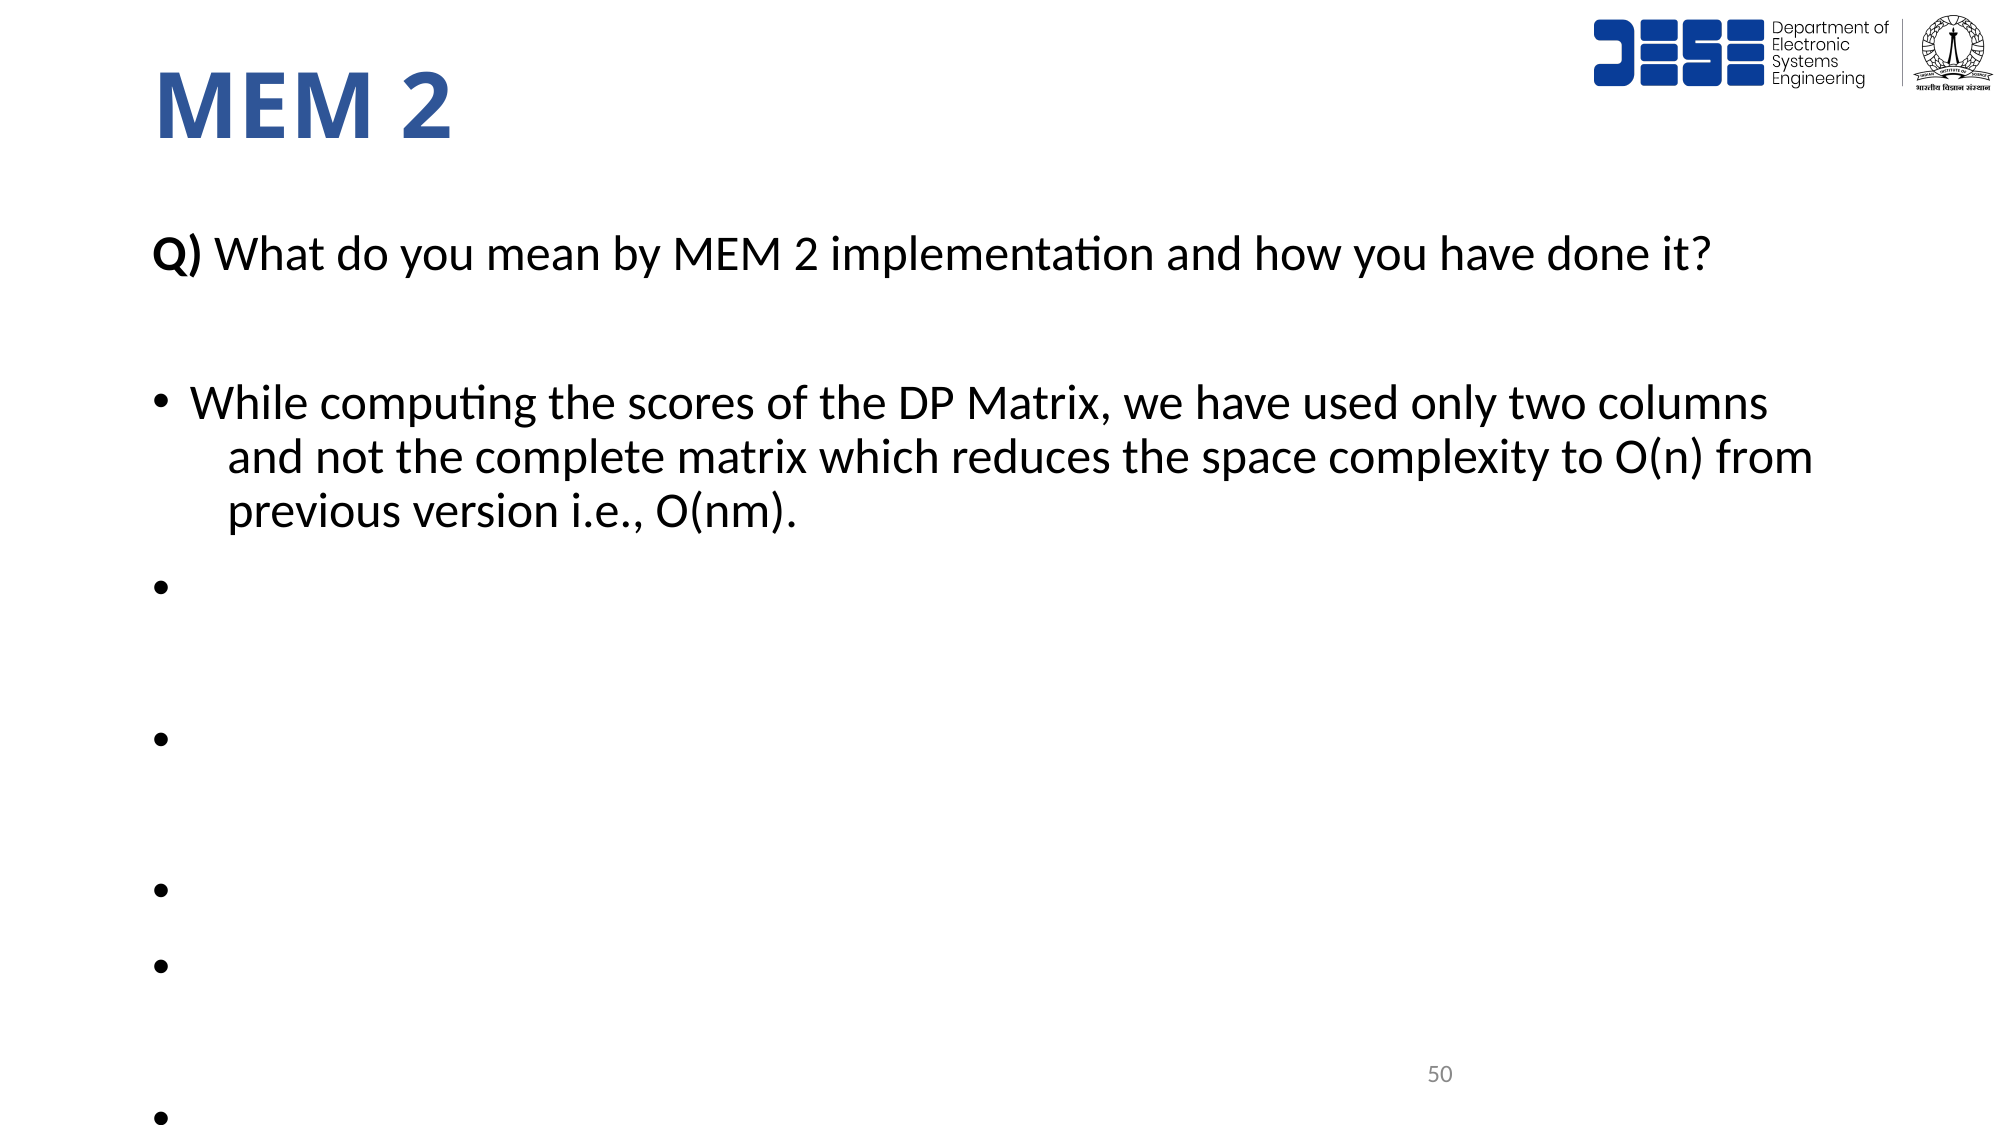

# MEM 2
Q) What do you mean by MEM 2 implementation and how you have done it?
While computing the scores of the DP Matrix, we have used only two columns and not the complete matrix which reduces the space complexity to O(n) from previous version i.e., O(nm).